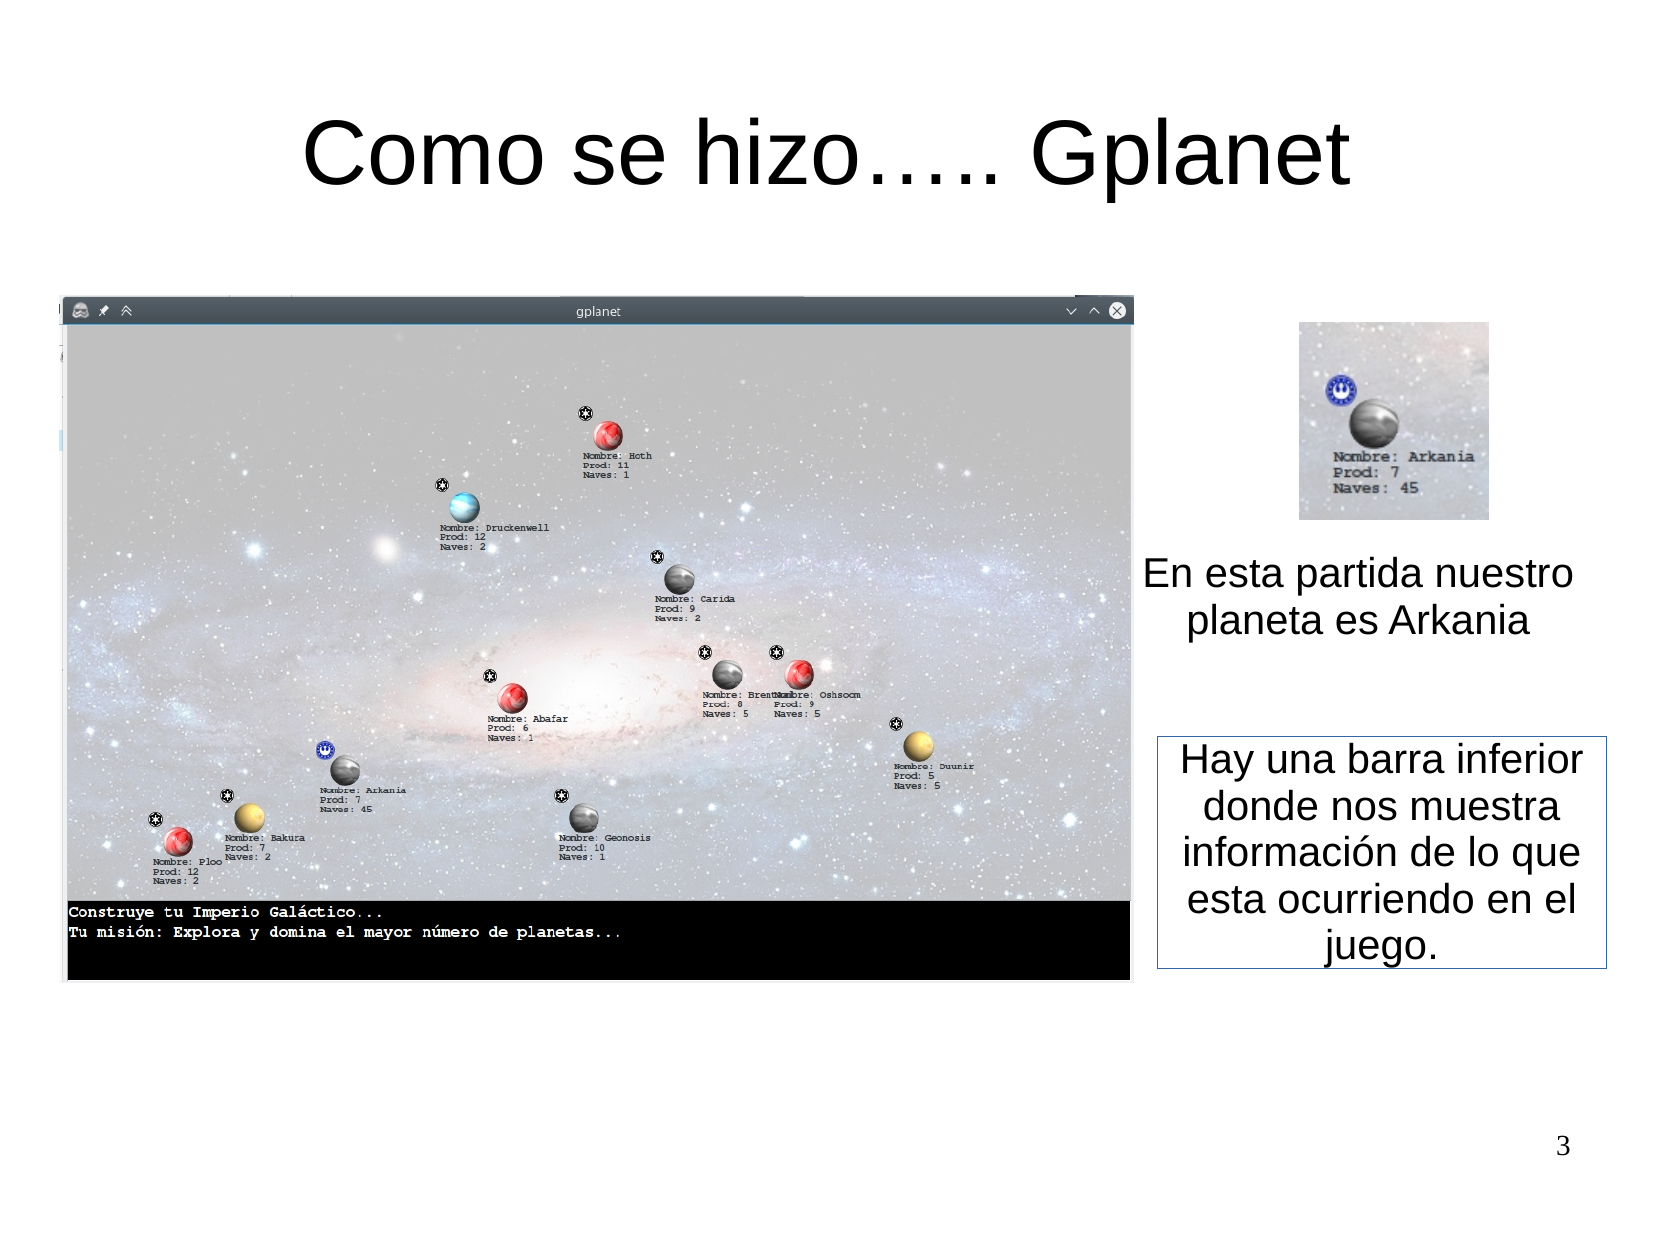

# Como se hizo….. Gplanet
En esta partida nuestro planeta es Arkania
Hay una barra inferior donde nos muestra información de lo que esta ocurriendo en el juego.
3